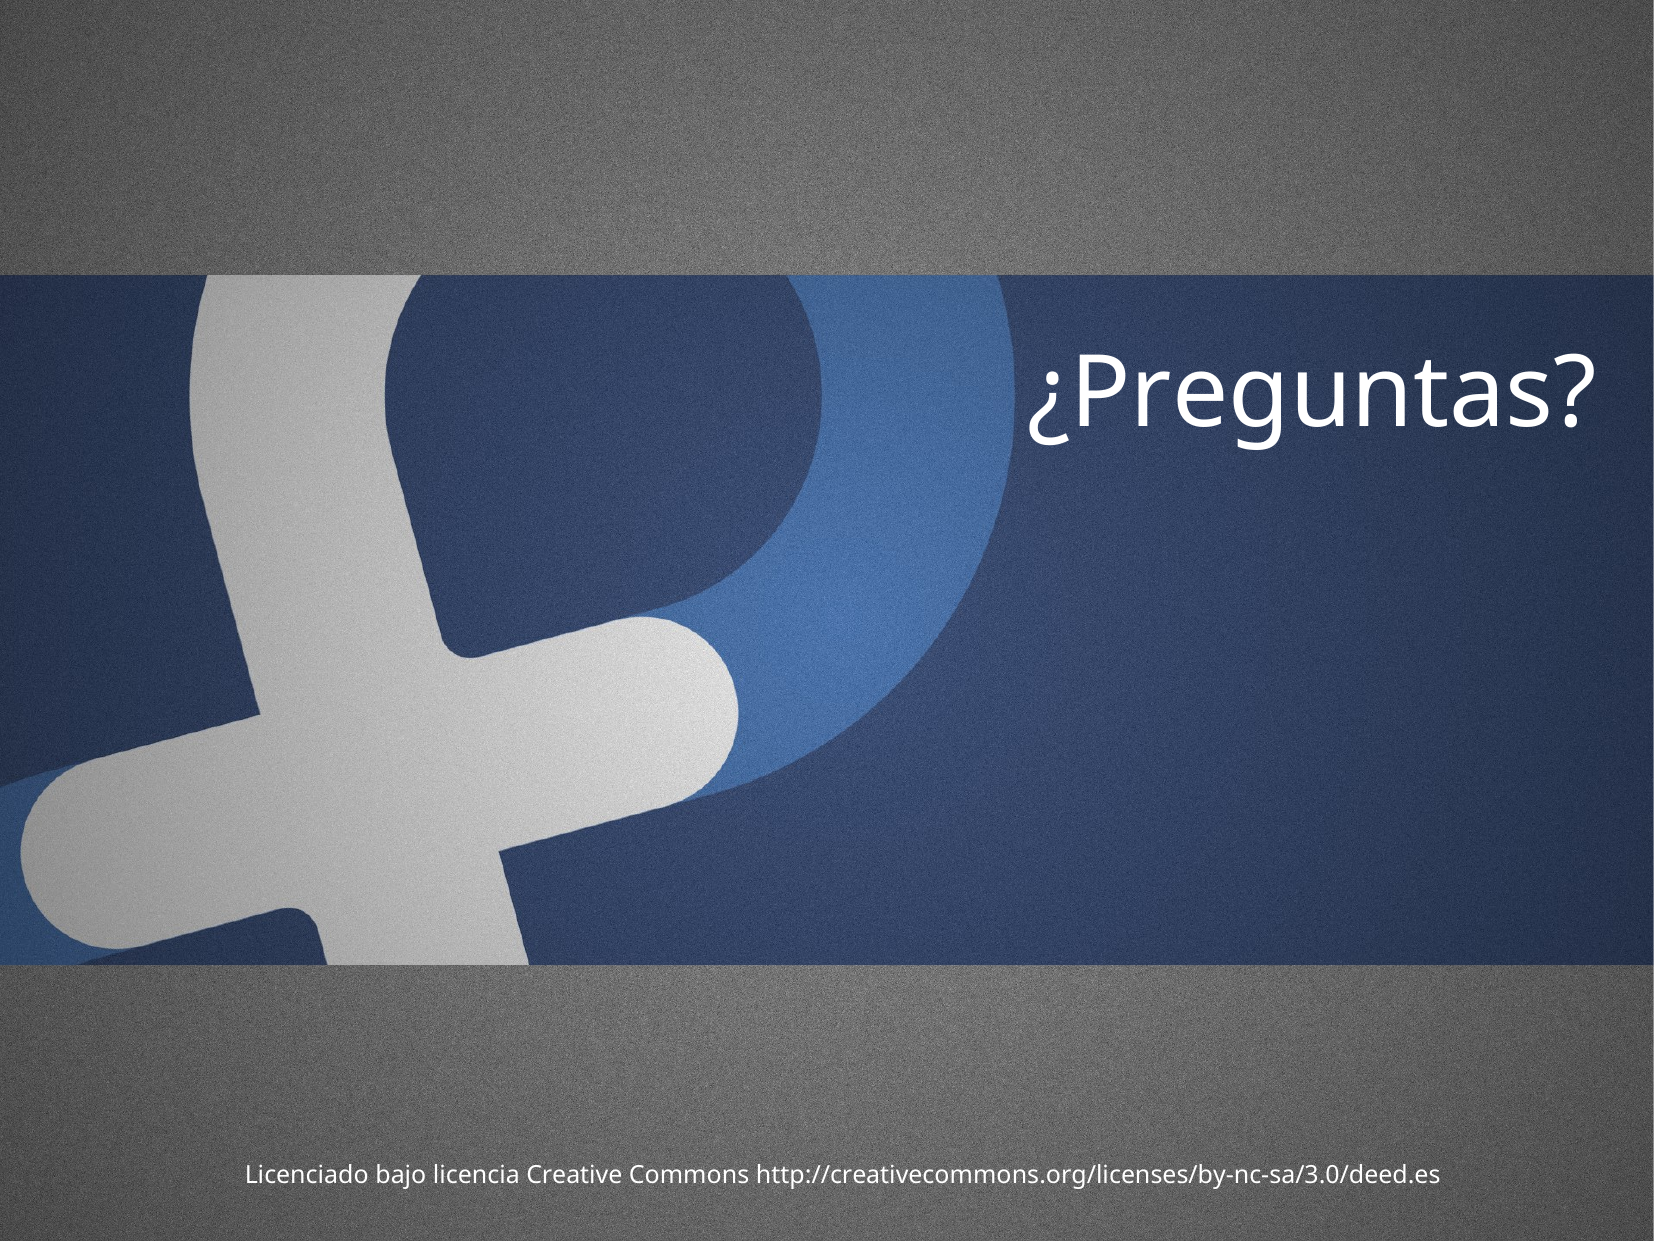

¿Preguntas?
Licenciado bajo licencia Creative Commons http://creativecommons.org/licenses/by-nc-sa/3.0/deed.es